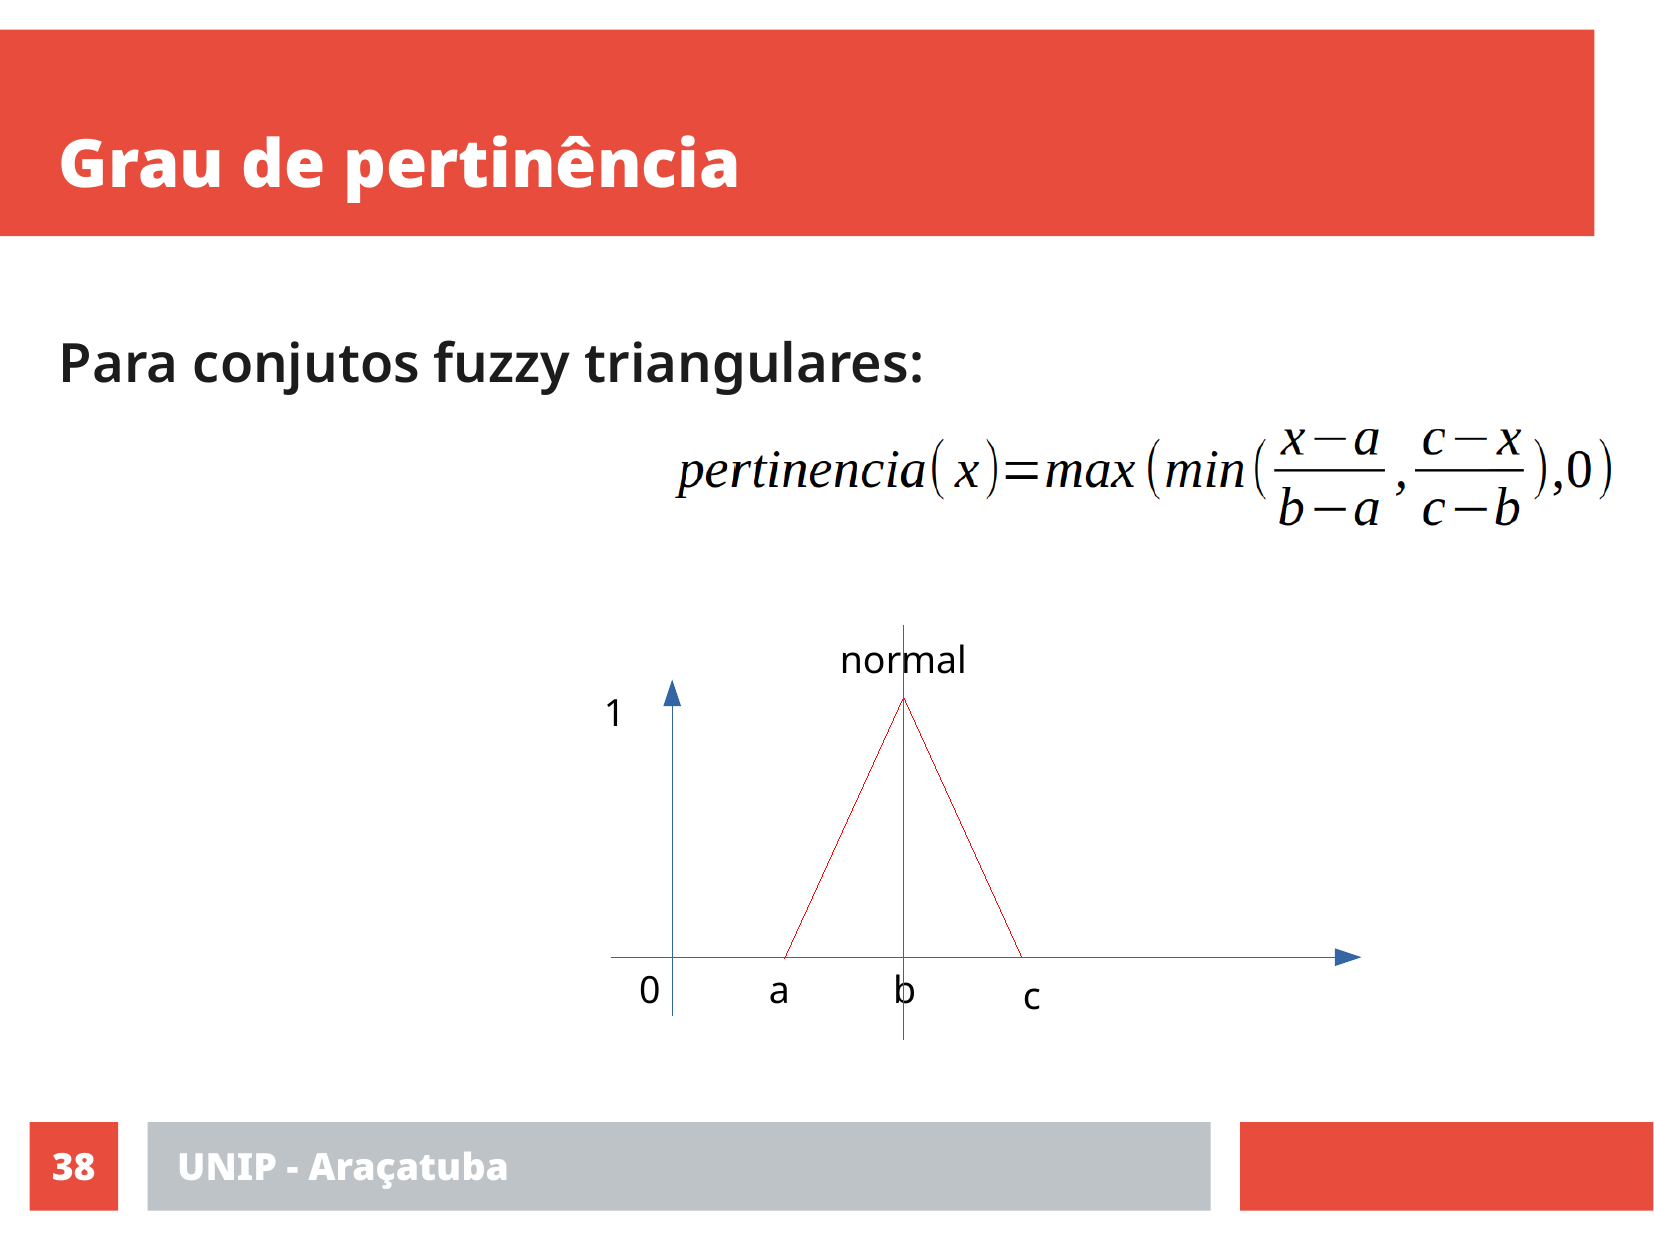

# Grau de pertinência
Para conjutos fuzzy triangulares:
normal
1
0
a
b
c
38
UNIP - Araçatuba